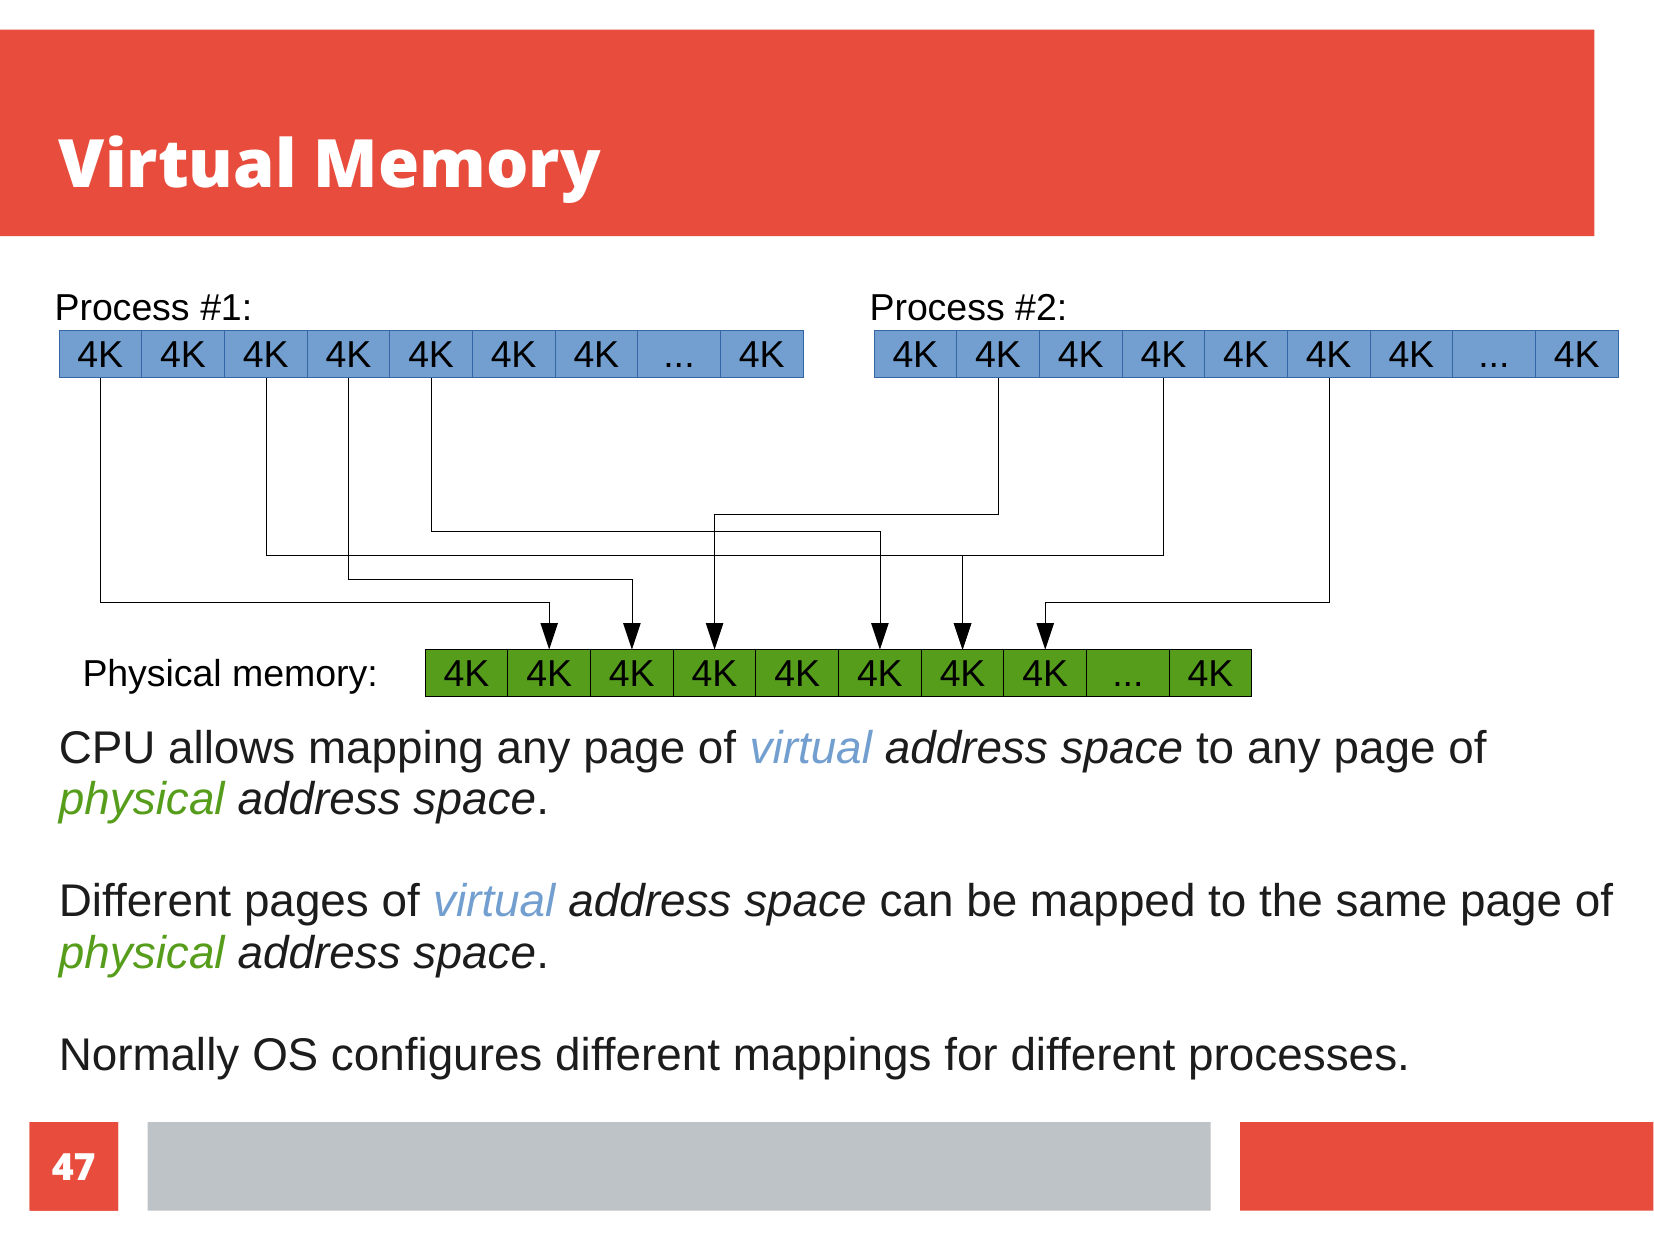

# Virtual Memory
Process #1:
Process #2:
4K
4K
4K
4K
4K
4K
4K
...
4K
4K
4K
4K
4K
4K
4K
4K
...
4K
Physical memory:
4K
4K
4K
4K
4K
4K
4K
4K
...
4K
CPU allows mapping any page of virtual address space to any page of physical address space.
Different pages of virtual address space can be mapped to the same page of physical address space.
Normally OS configures different mappings for different processes.
47